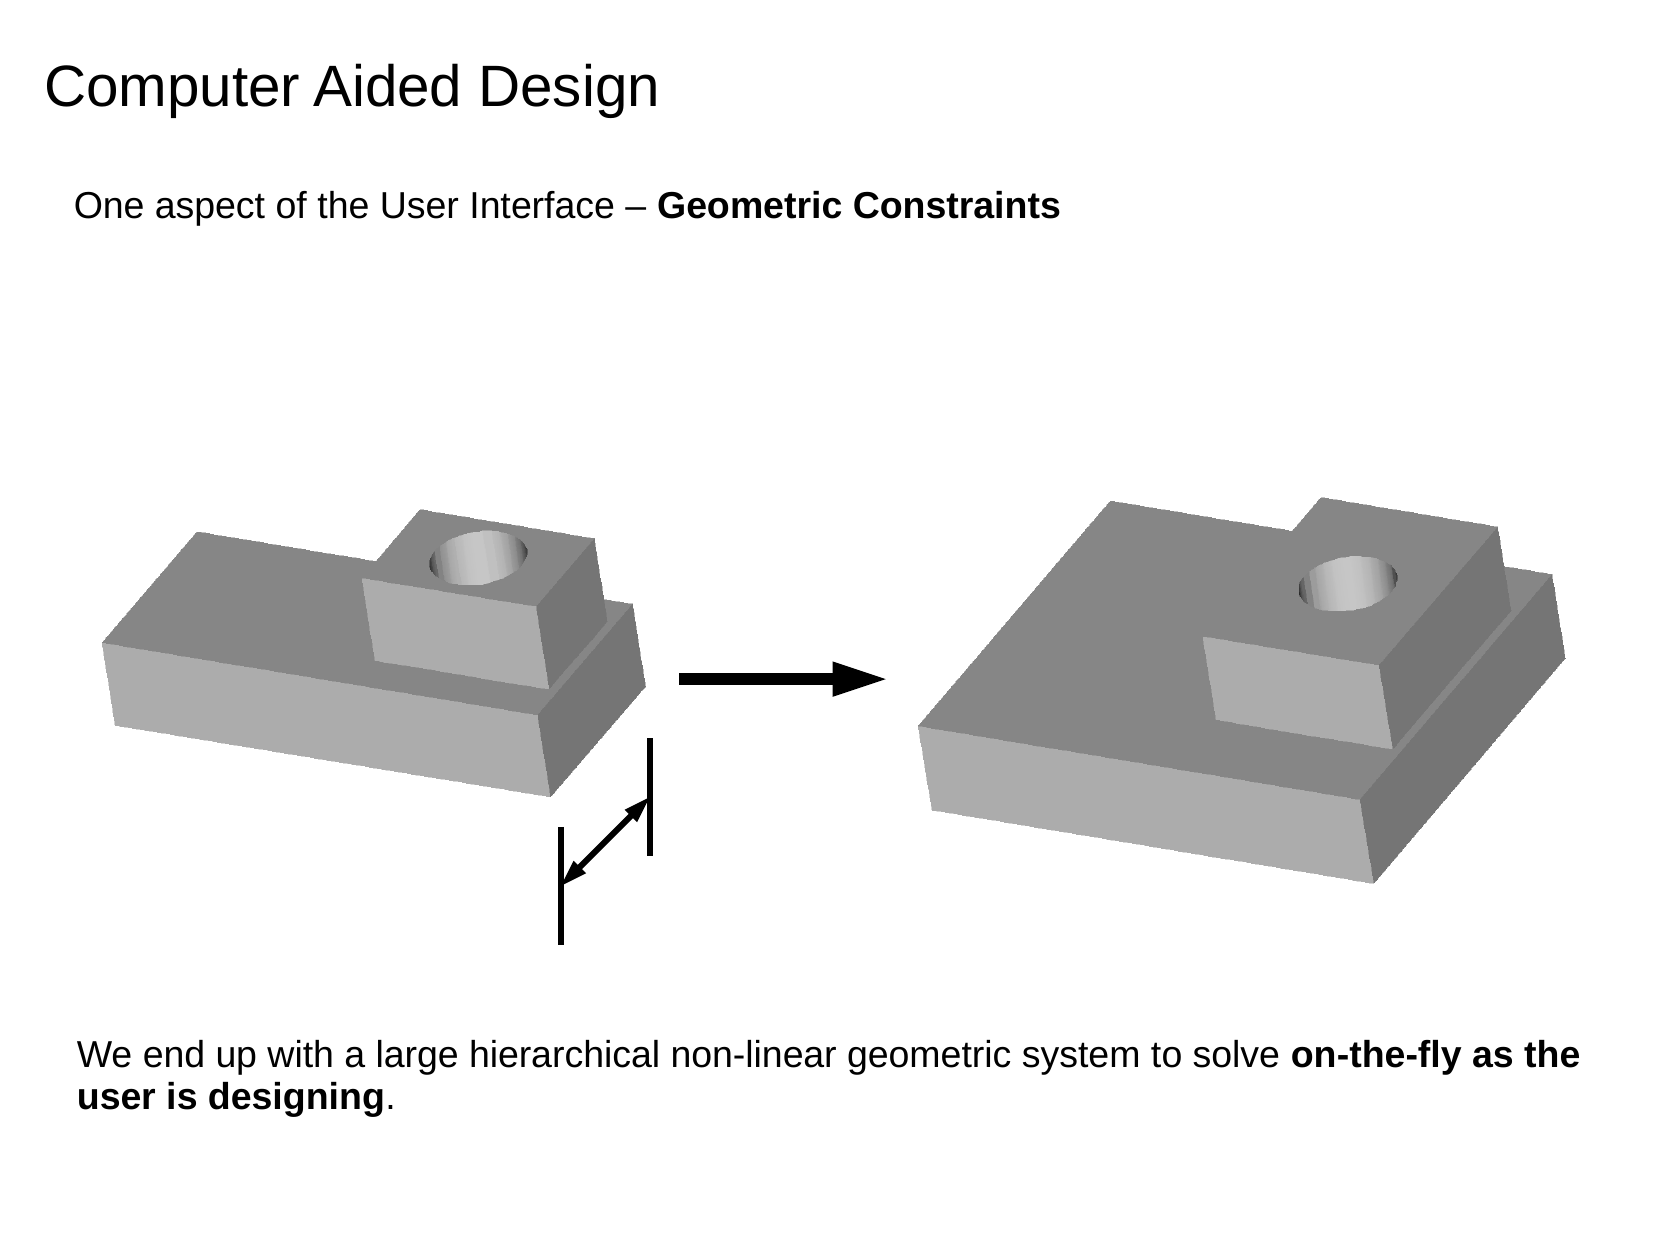

Computer Aided Design
One aspect of the User Interface – Geometric Constraints
We end up with a large hierarchical non-linear geometric system to solve on-the-fly as the user is designing.